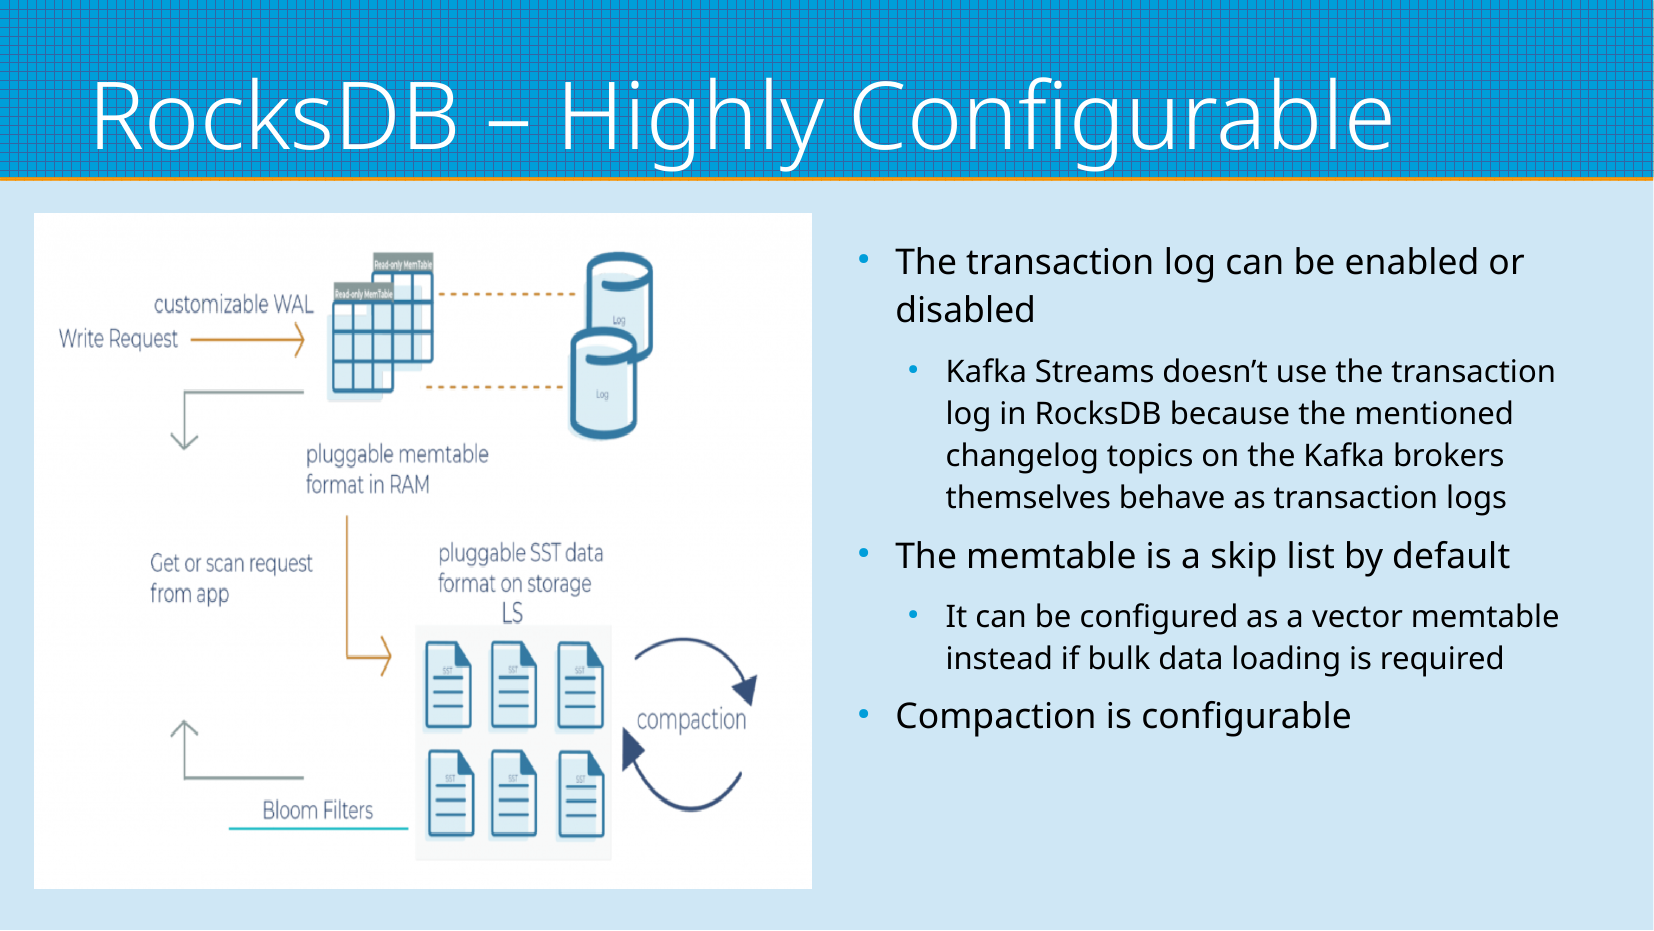

# RocksDB – Highly Configurable
The transaction log can be enabled or disabled
Kafka Streams doesn’t use the transaction log in RocksDB because the mentioned changelog topics on the Kafka brokers themselves behave as transaction logs
The memtable is a skip list by default
It can be configured as a vector memtable instead if bulk data loading is required
Compaction is configurable